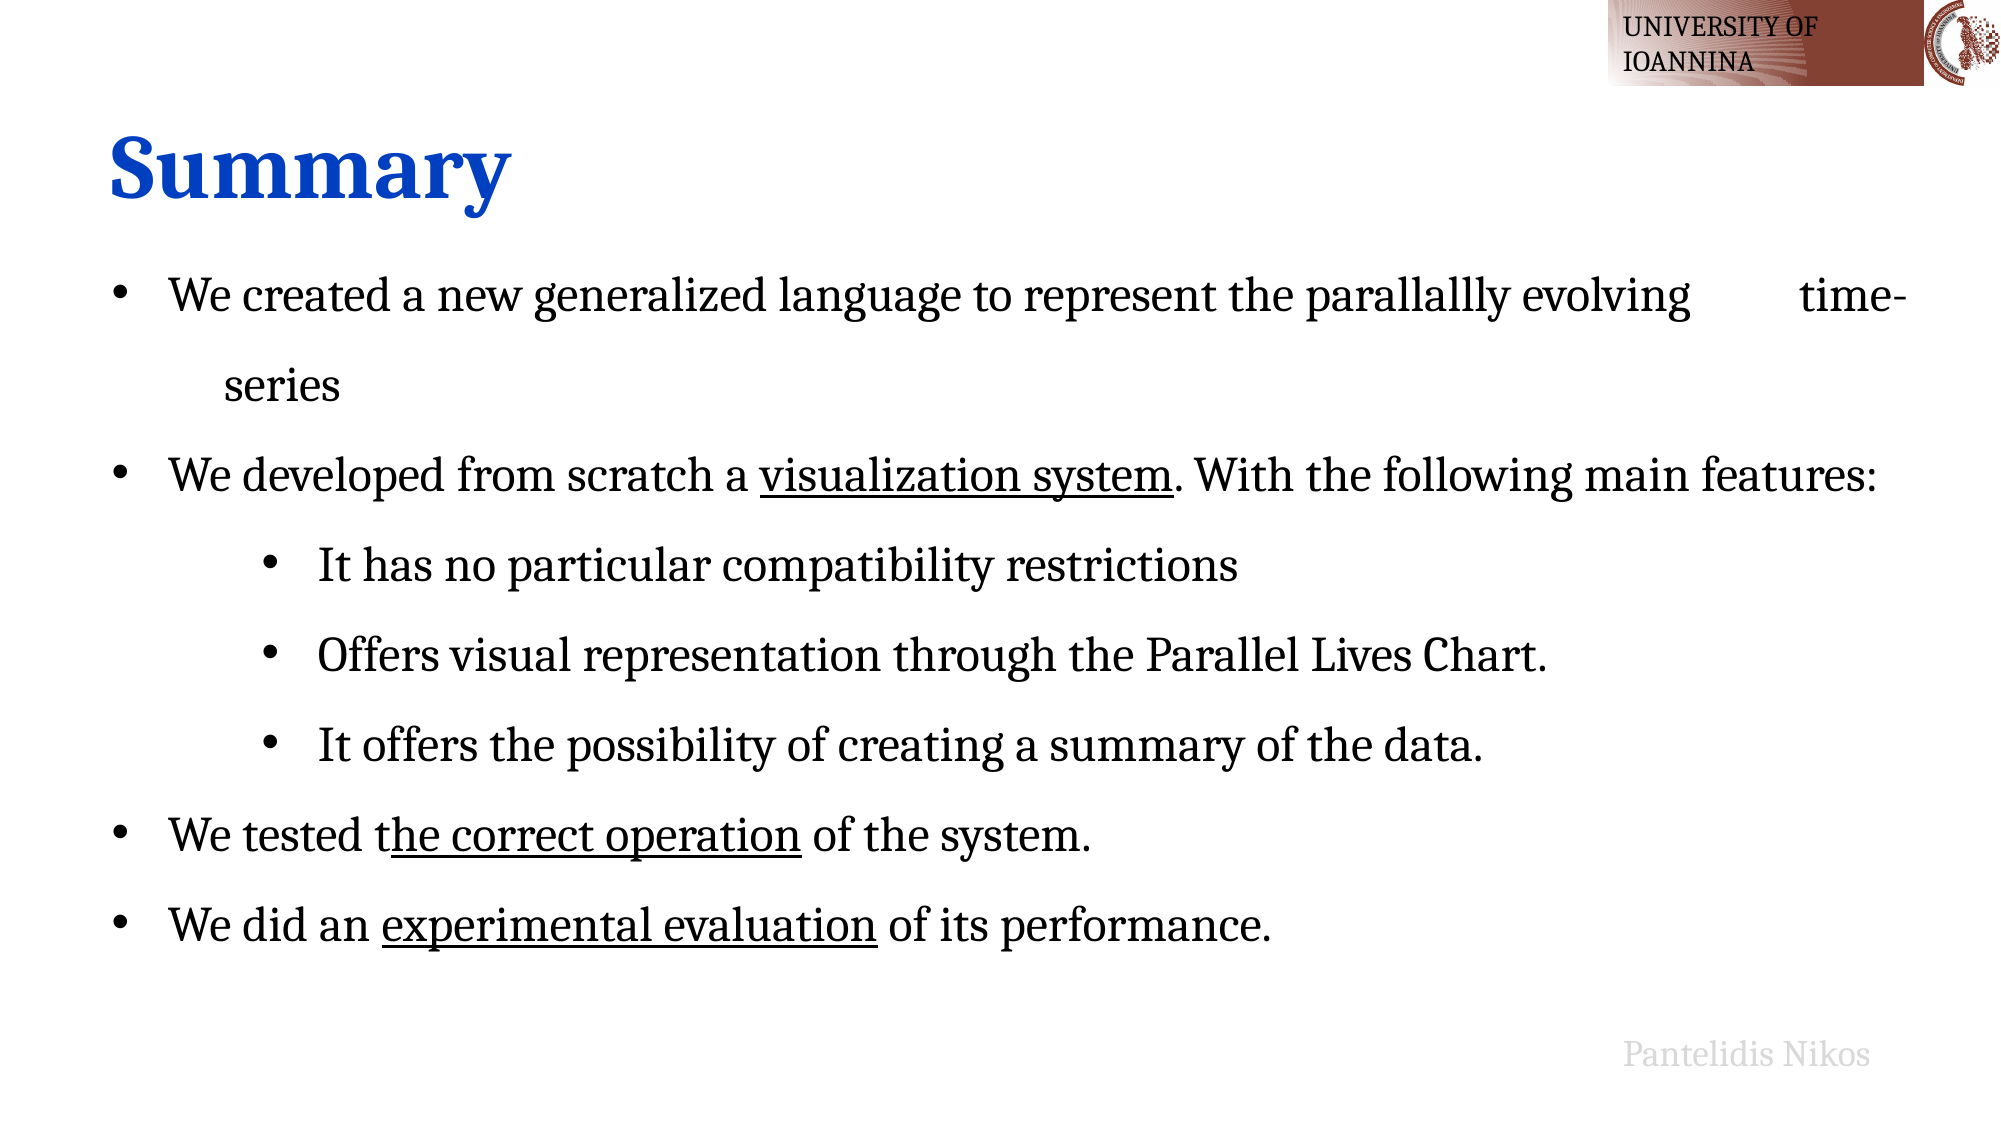

Summary
We created a new generalized language to represent the parallallly evolving 		time-series
We developed from scratch a visualization system. With the following main features:
It has no particular compatibility restrictions
Offers visual representation through the Parallel Lives Chart.
It offers the possibility of creating a summary of the data.
We tested the correct operation of the system.
We did an experimental evaluation of its performance.